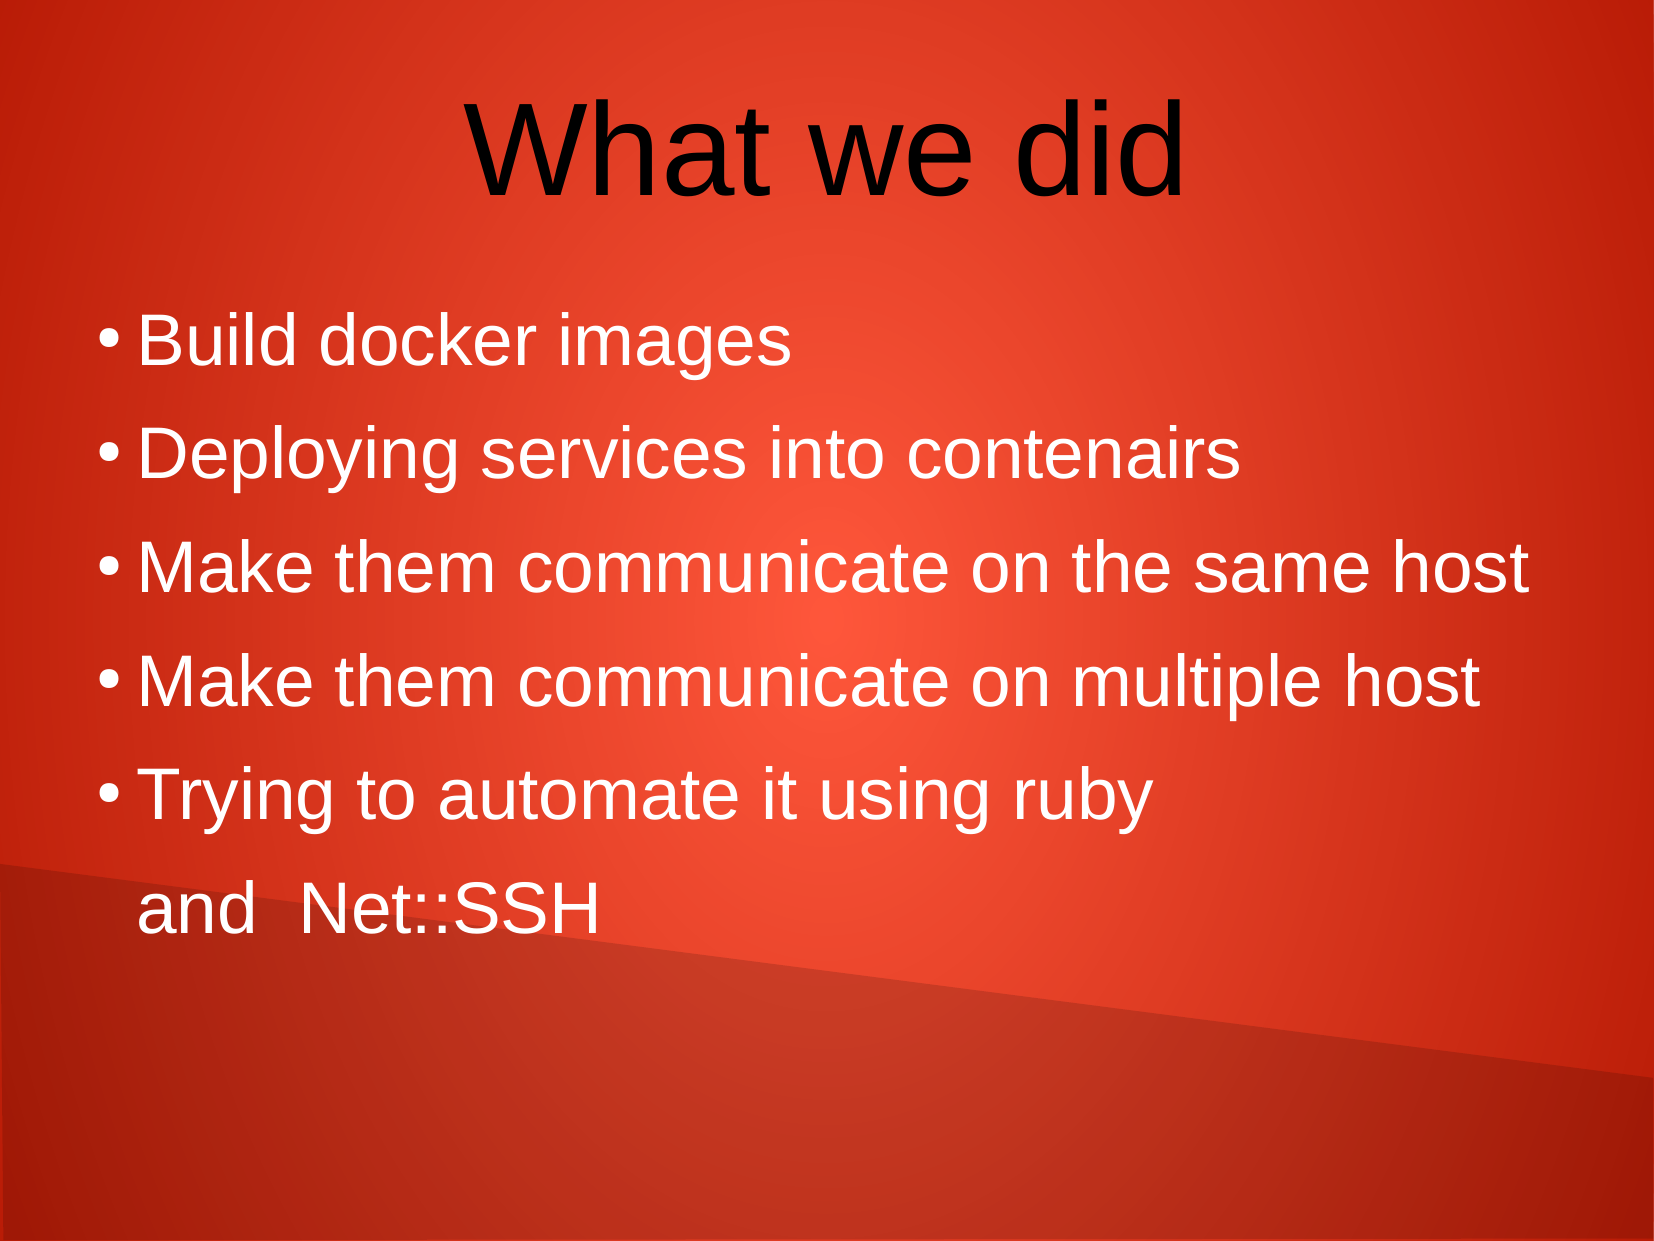

# What we did
Build docker images
Deploying services into contenairs
Make them communicate on the same host
Make them communicate on multiple host
Trying to automate it using ruby
and Net::SSH